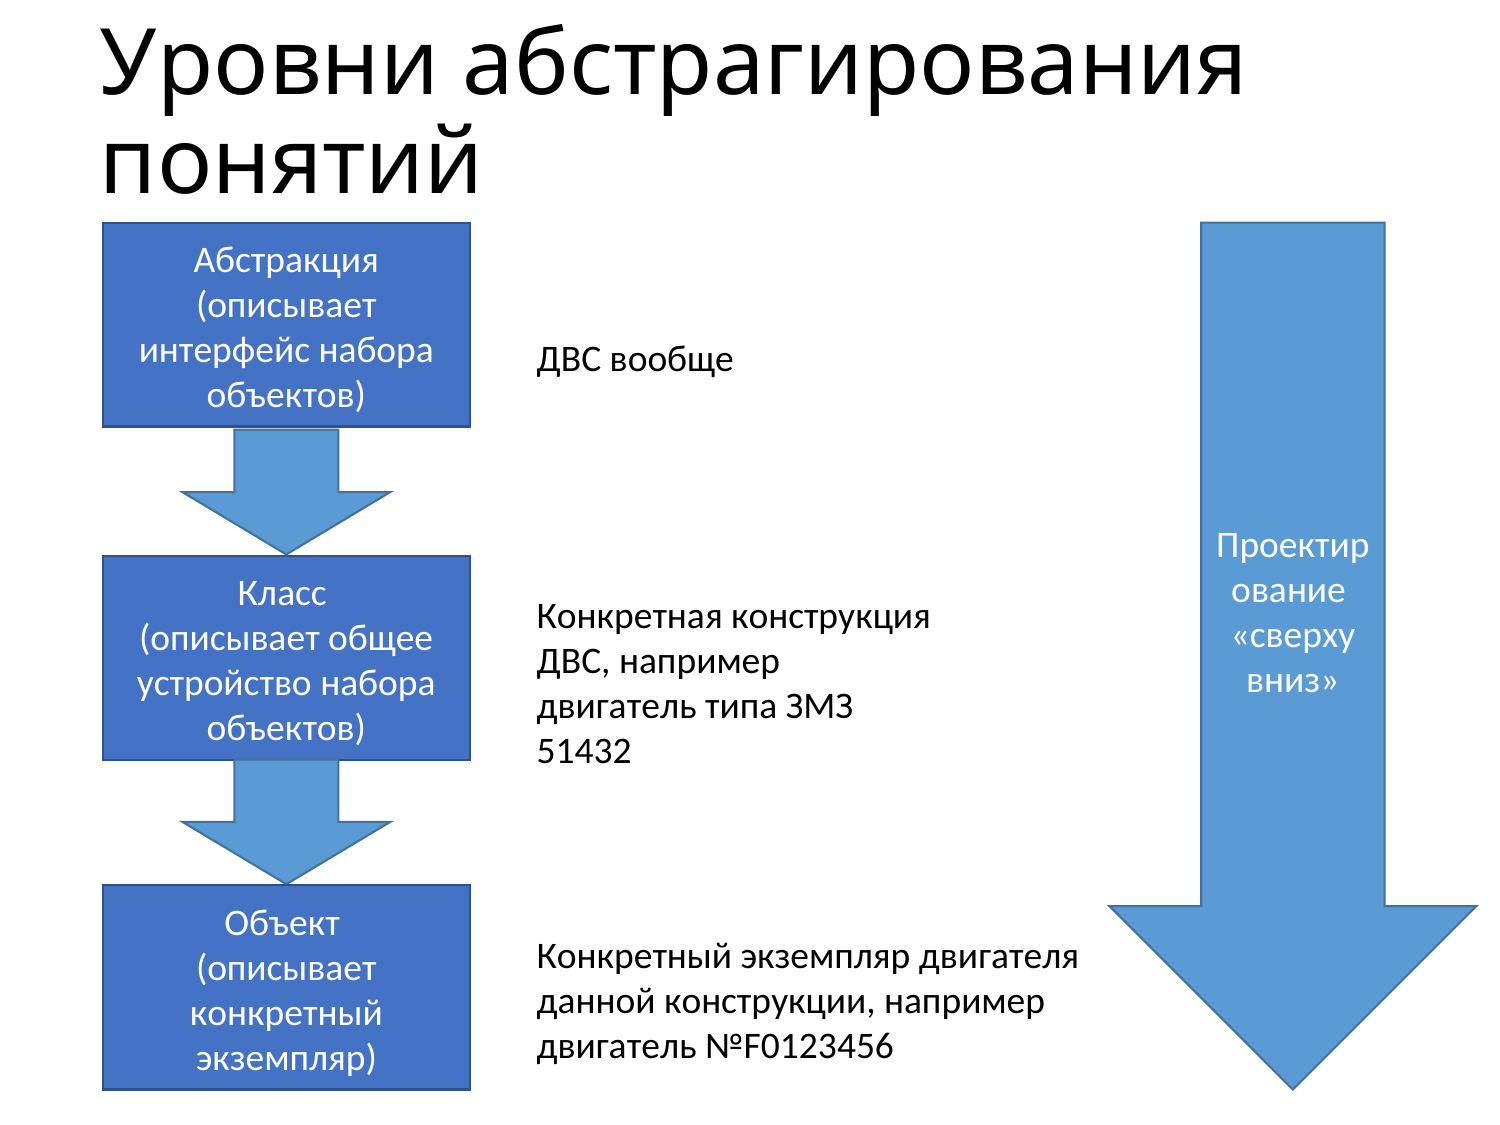

# Уровни абстрагирования понятий
Абстракция (описывает интерфейс набора объектов)
Проектирование «сверху вниз»
ДВС вообще
Класс
(описывает общее устройство набора объектов)
Конкретная конструкция ДВС, например двигатель типа ЗМЗ 51432
Объект
(описывает конкретный экземпляр)
Конкретный экземпляр двигателя данной конструкции, например двигатель №F0123456